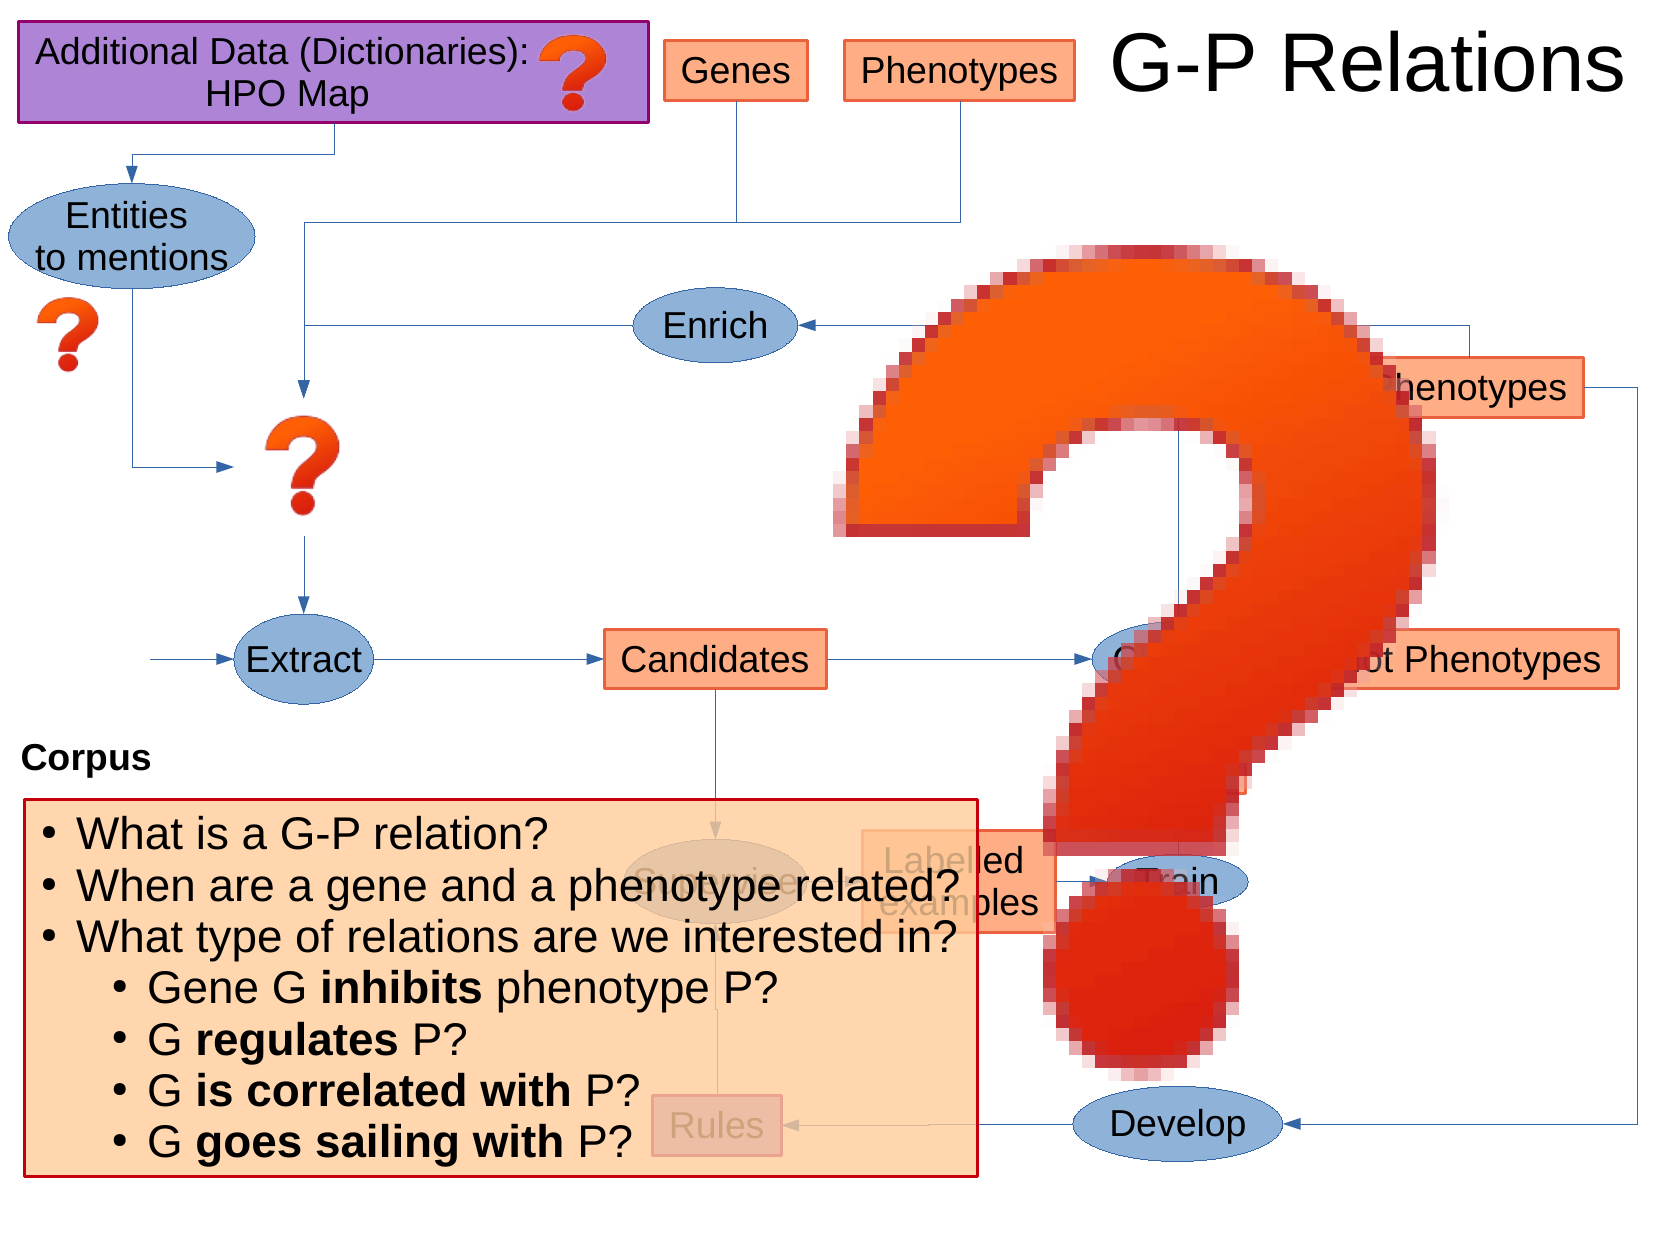

G-P Relations
Additional Data (Dictionaries):
HPO Map
Genes
Phenotypes
Entities
to mentions
Enrich
Phenotypes
Extract
Classify
Candidates
Not Phenotypes
Corpus
Model
What is a G-P relation?
When are a gene and a phenotype related?
What type of relations are we interested in?
Gene G inhibits phenotype P?
G regulates P?
G is correlated with P?
G goes sailing with P?
Labelled
examples
Supervise
Train
Develop
Rules
Corpus
Corpus
Corpus